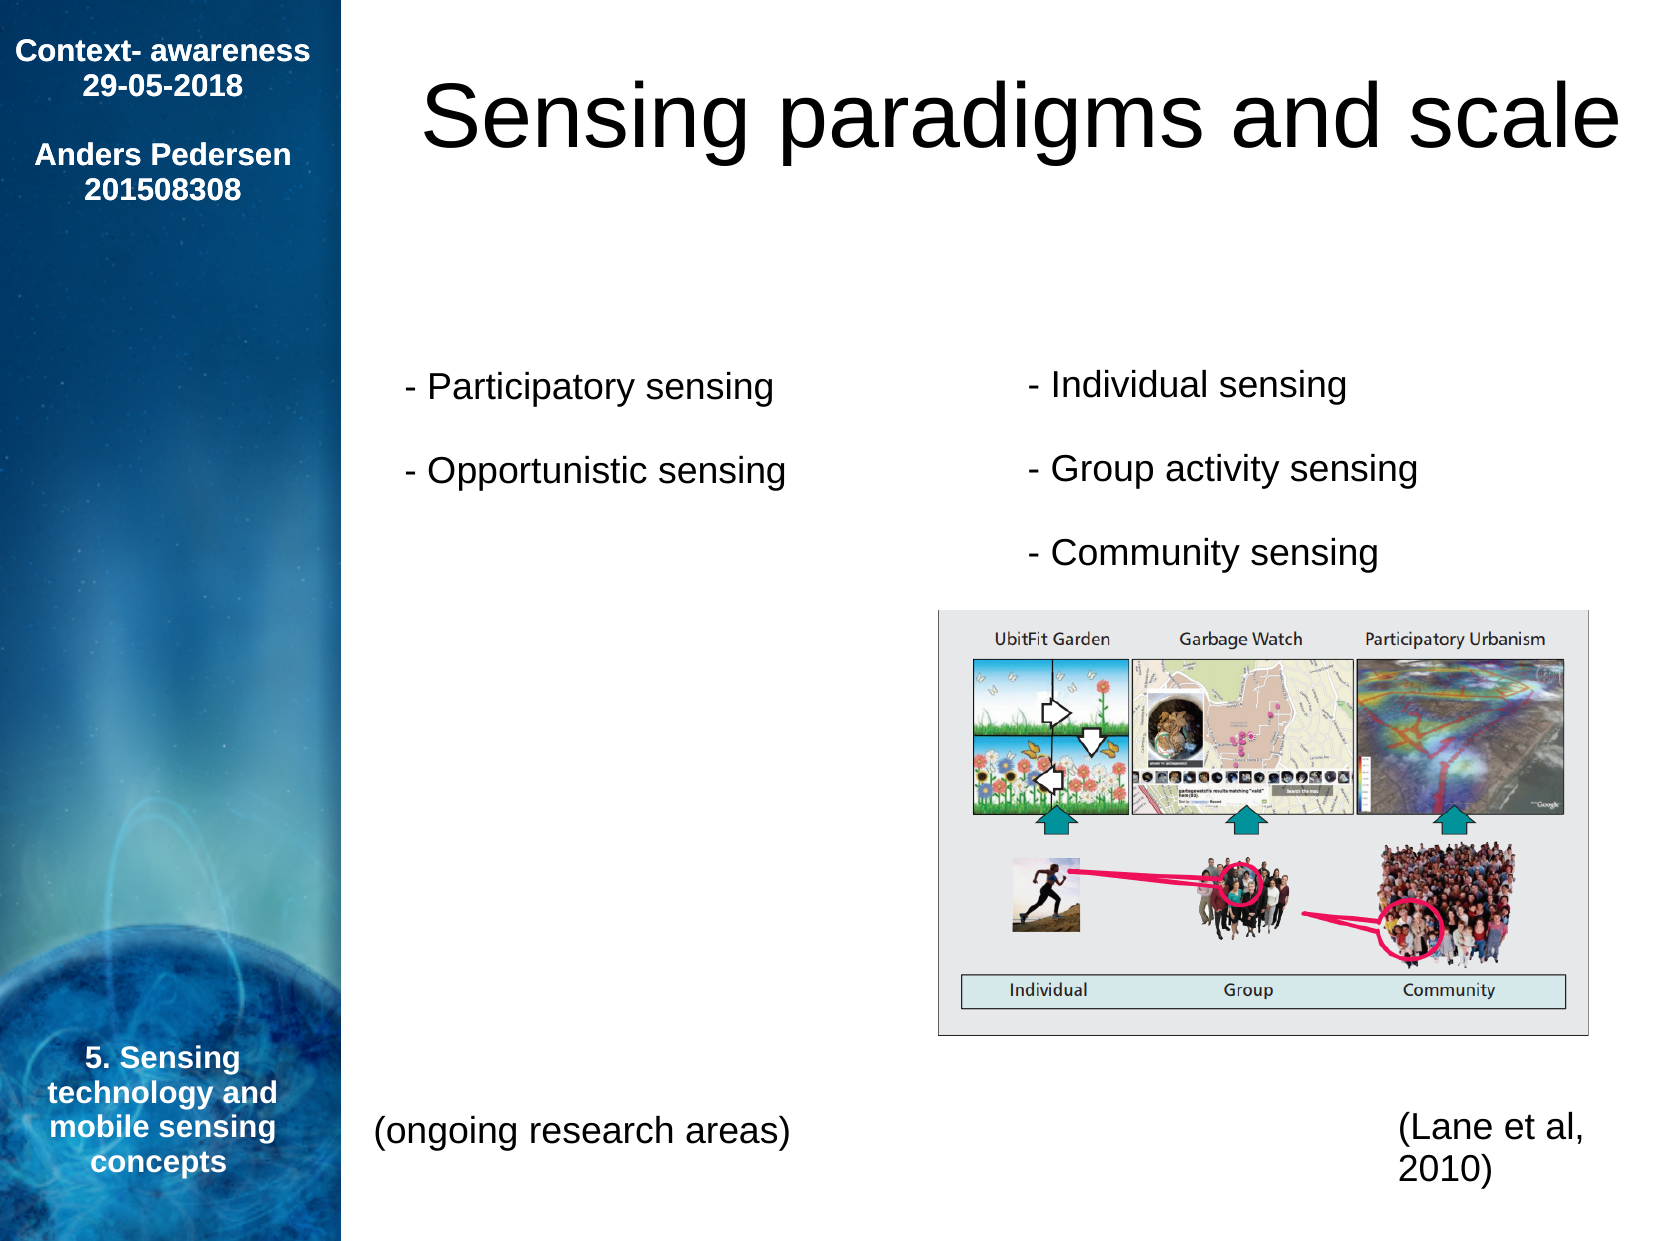

Context- awareness
29-05-2018
Anders Pedersen
201508308
Context- awareness
29-05-2018
Anders Pedersen
201508308
5. Sensing technology and mobile sensing concepts
# Agenda
Sensing paradigms and scale
- Individual sensing
- Group activity sensing
- Community sensing
- Participatory sensing
- Opportunistic sensing
(Lane et al, 2010)
(ongoing research areas)